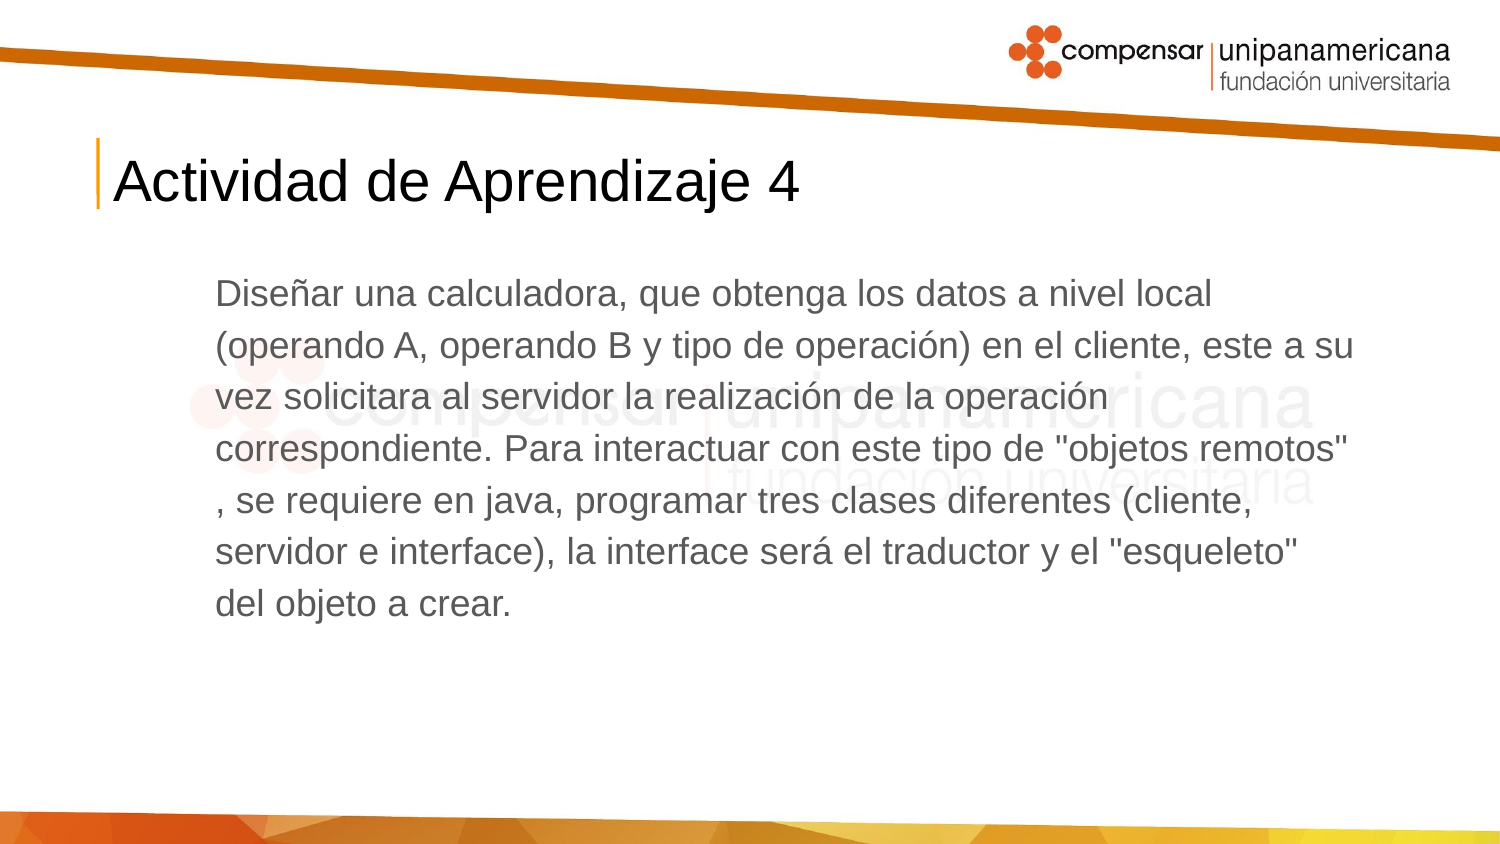

# Actividad de Aprendizaje 4
Diseñar una calculadora, que obtenga los datos a nivel local (operando A, operando B y tipo de operación) en el cliente, este a su vez solicitara al servidor la realización de la operación correspondiente. Para interactuar con este tipo de "objetos remotos" , se requiere en java, programar tres clases diferentes (cliente, servidor e interface), la interface será el traductor y el "esqueleto" del objeto a crear.